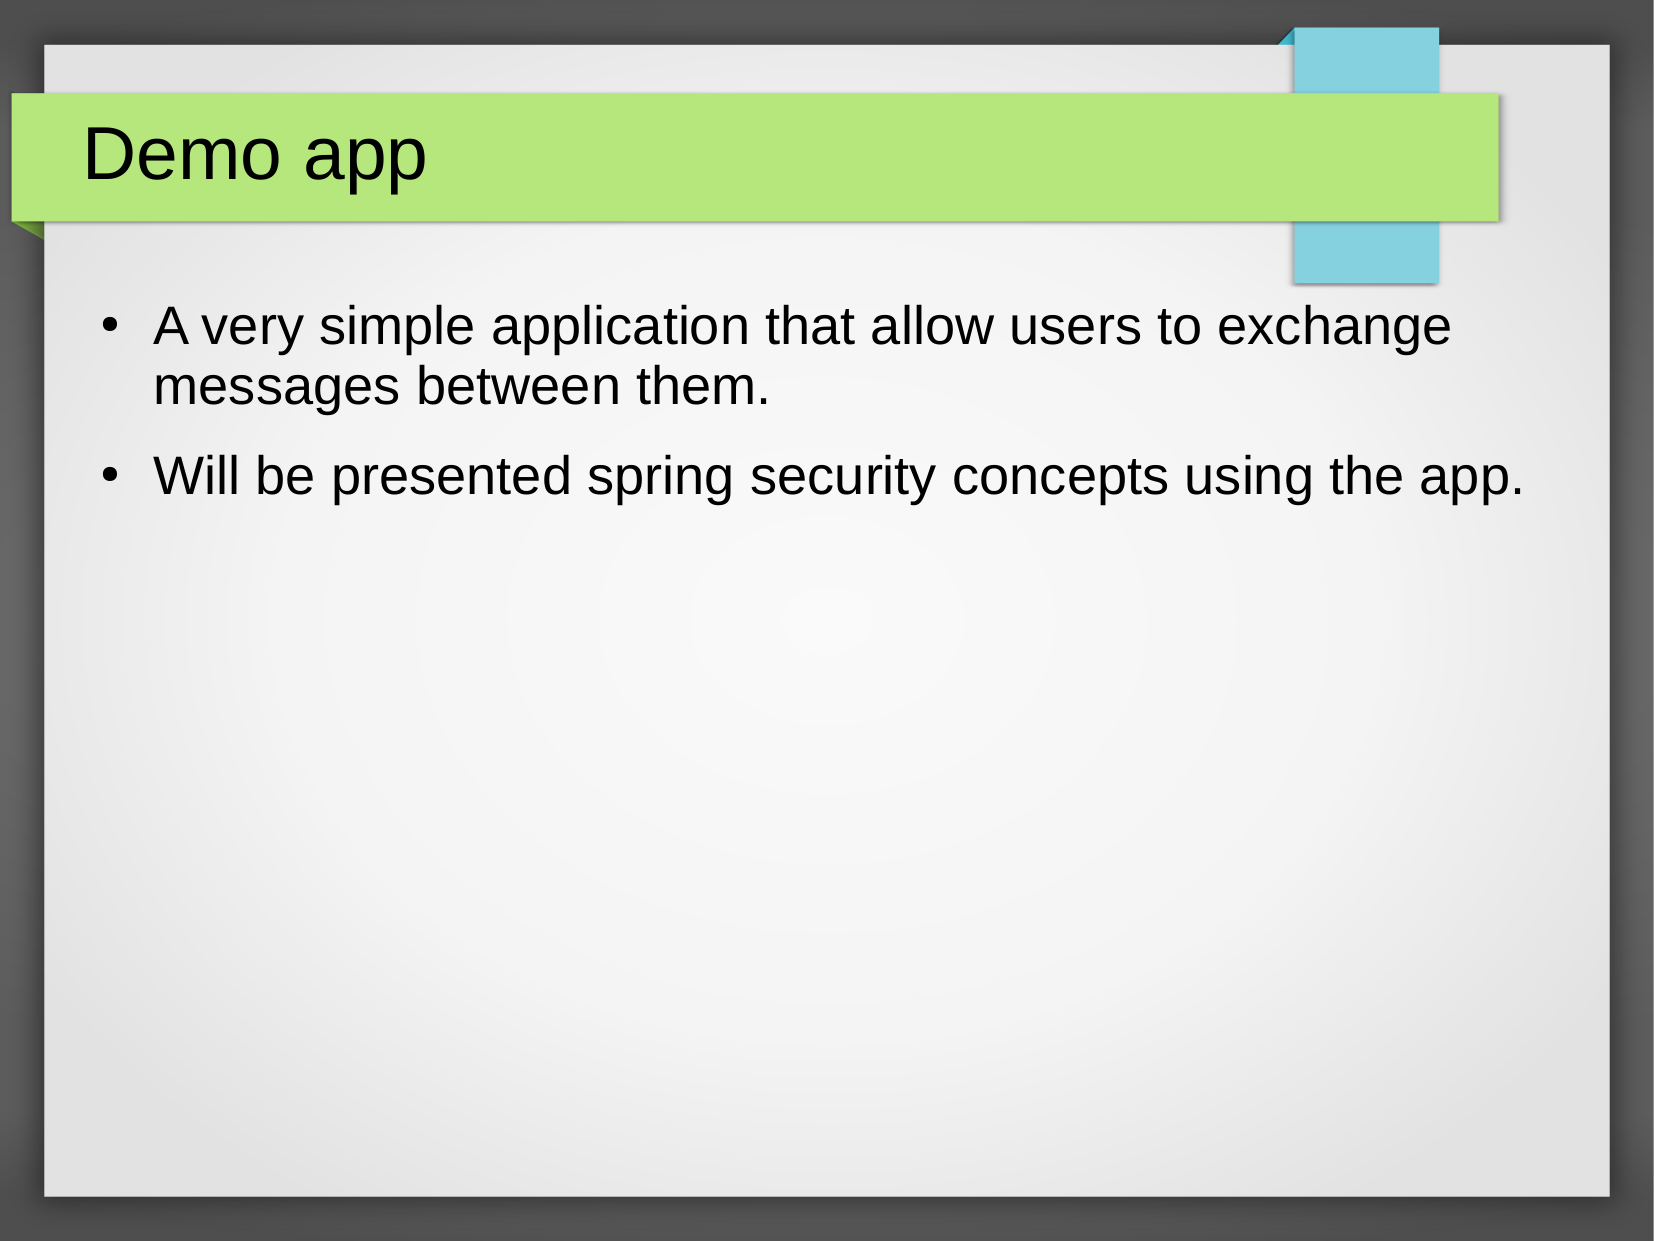

# Demo app
A very simple application that allow users to exchange messages between them.
Will be presented spring security concepts using the app.